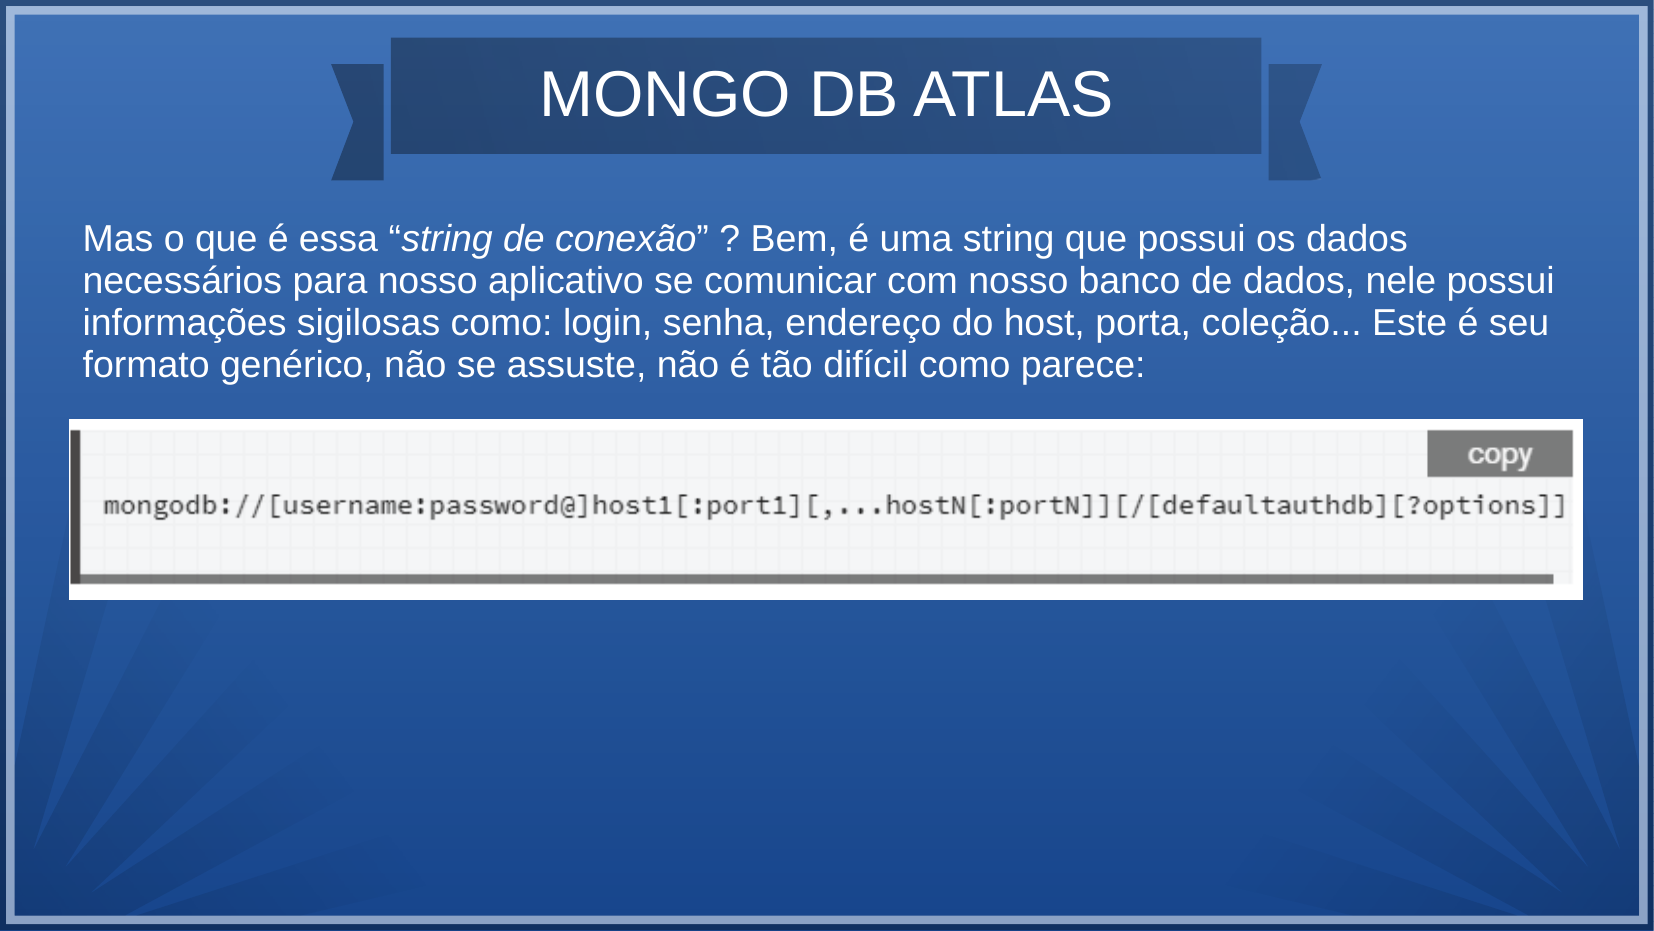

# MONGO DB ATLAS
Mas o que é essa “string de conexão” ? Bem, é uma string que possui os dados necessários para nosso aplicativo se comunicar com nosso banco de dados, nele possui informações sigilosas como: login, senha, endereço do host, porta, coleção... Este é seu formato genérico, não se assuste, não é tão difícil como parece: